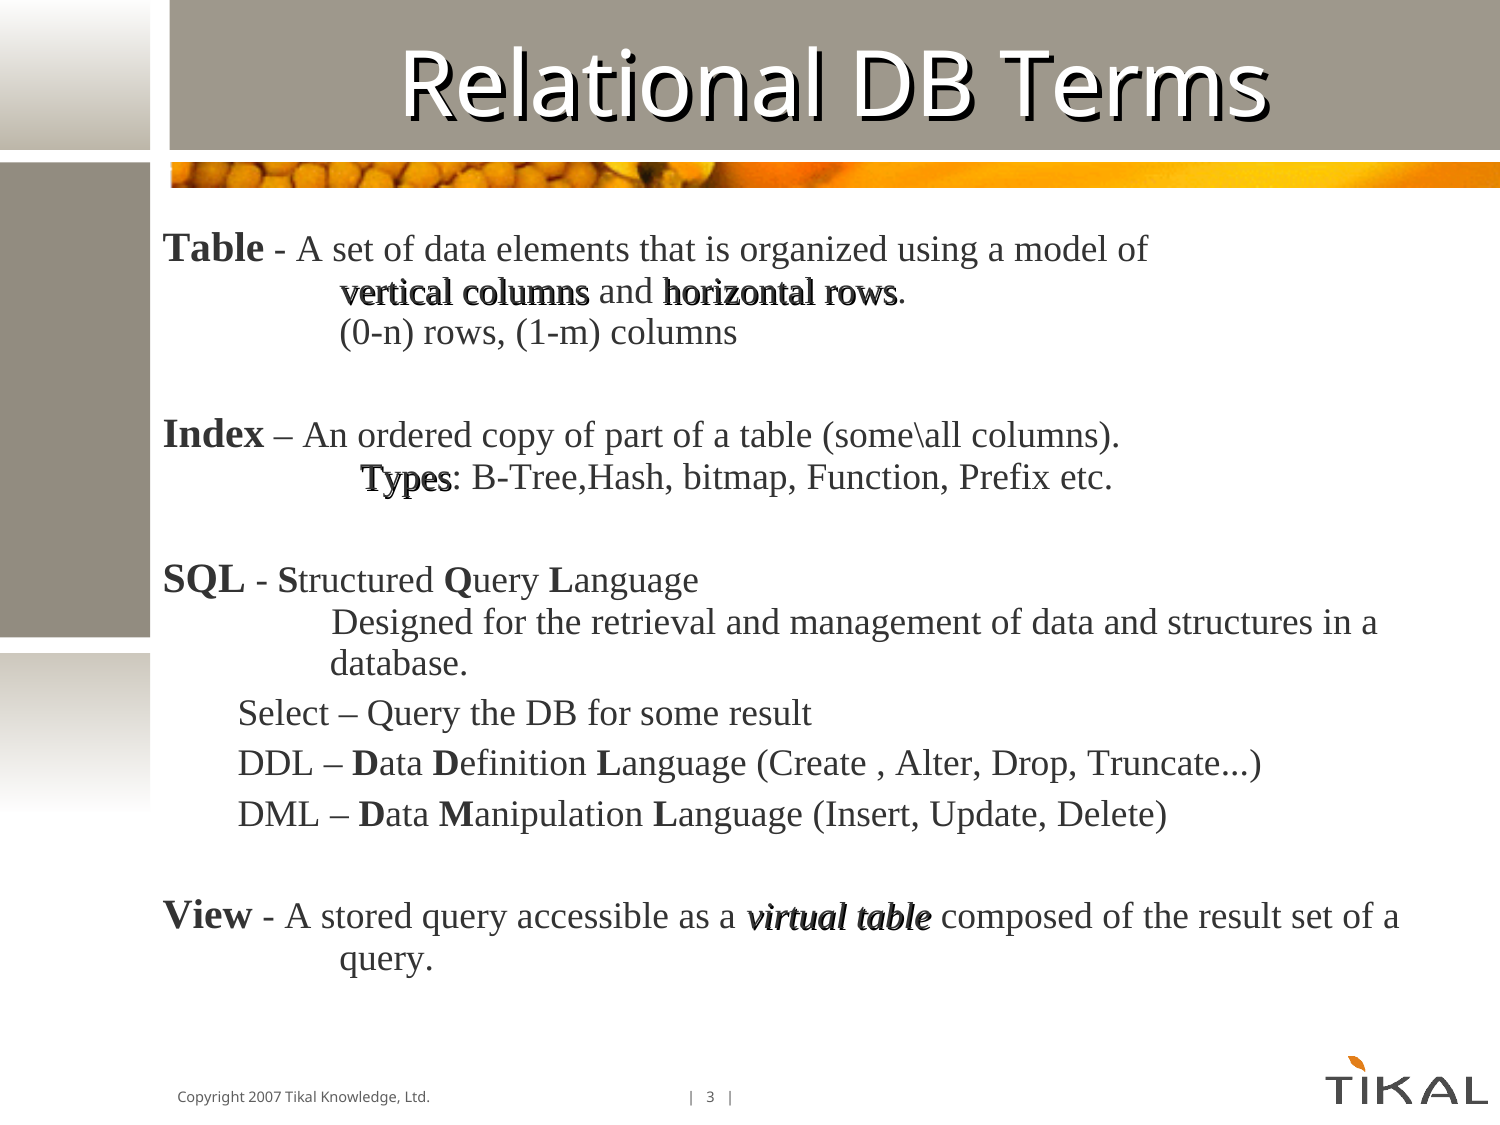

# Relational DB Terms
Table - A set of data elements that is organized using a model of
 vertical columns and horizontal rows.
 (0-n) rows, (1-m) columns
Index – An ordered copy of part of a table (some\all columns).
		 Types: B-Tree,Hash, bitmap, Function, Prefix etc.
SQL - Structured Query Language
		 Designed for the retrieval and management of data and structures in a
 database.
Select – Query the DB for some result
DDL – Data Definition Language (Create , Alter, Drop, Truncate...)
DML – Data Manipulation Language (Insert, Update, Delete)
View - A stored query accessible as a virtual table composed of the result set of a
 query.